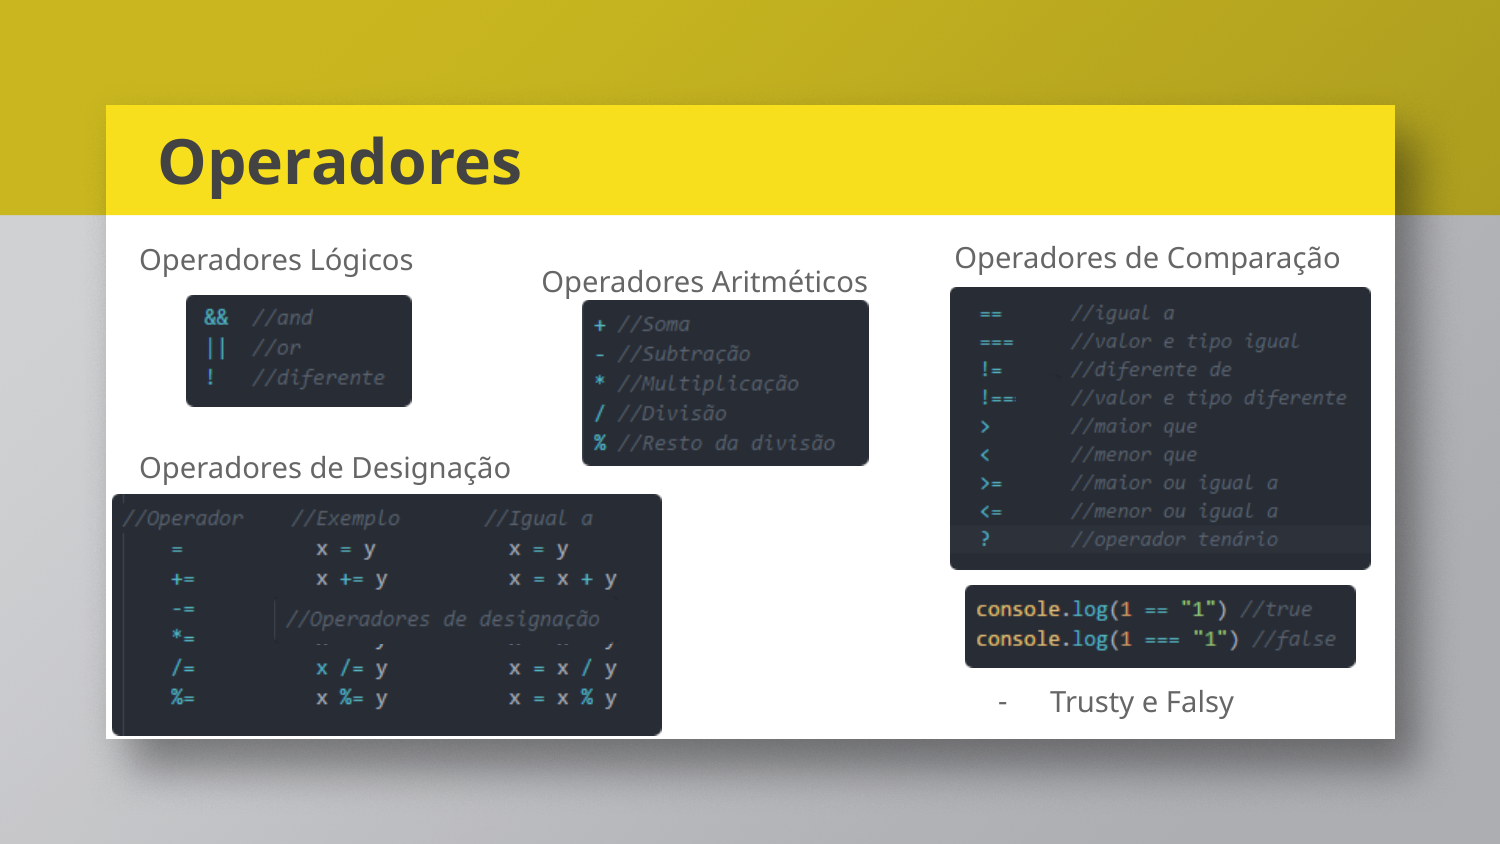

# Operadores
Operadores de Comparação
Operadores Lógicos
Operadores Aritméticos
Operadores de Designação
Trusty e Falsy